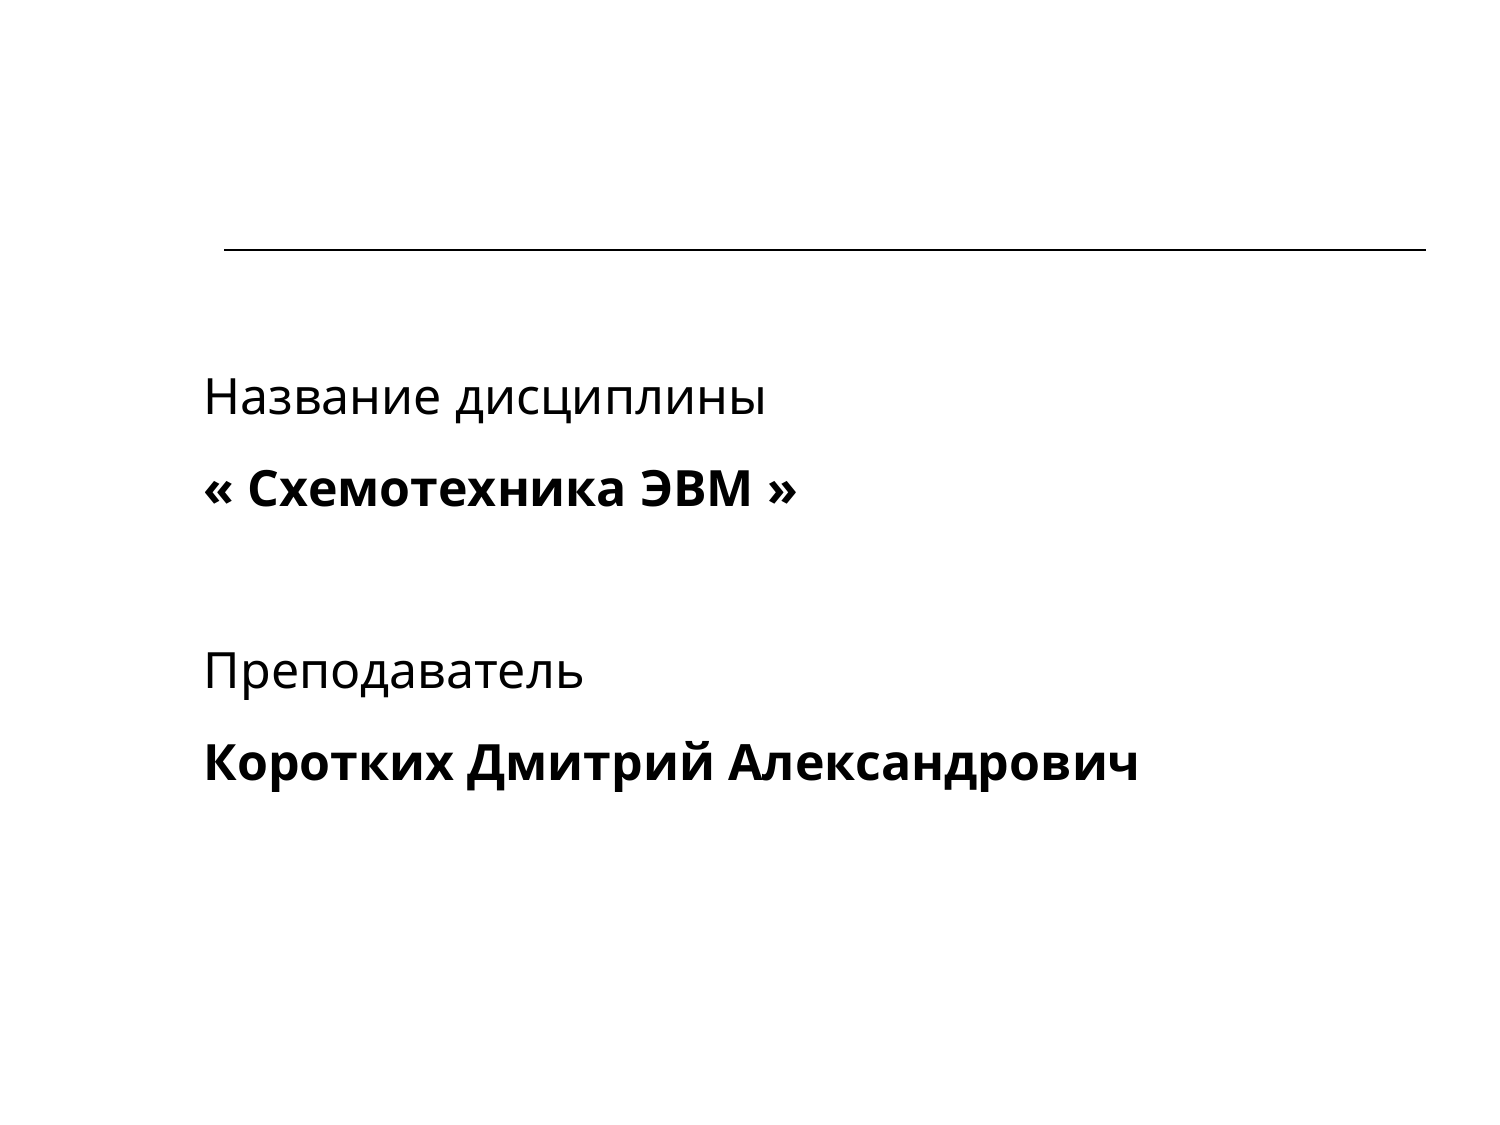

Название дисциплины
« Схемотехника ЭВМ »
Преподаватель
Коротких Дмитрий Александрович